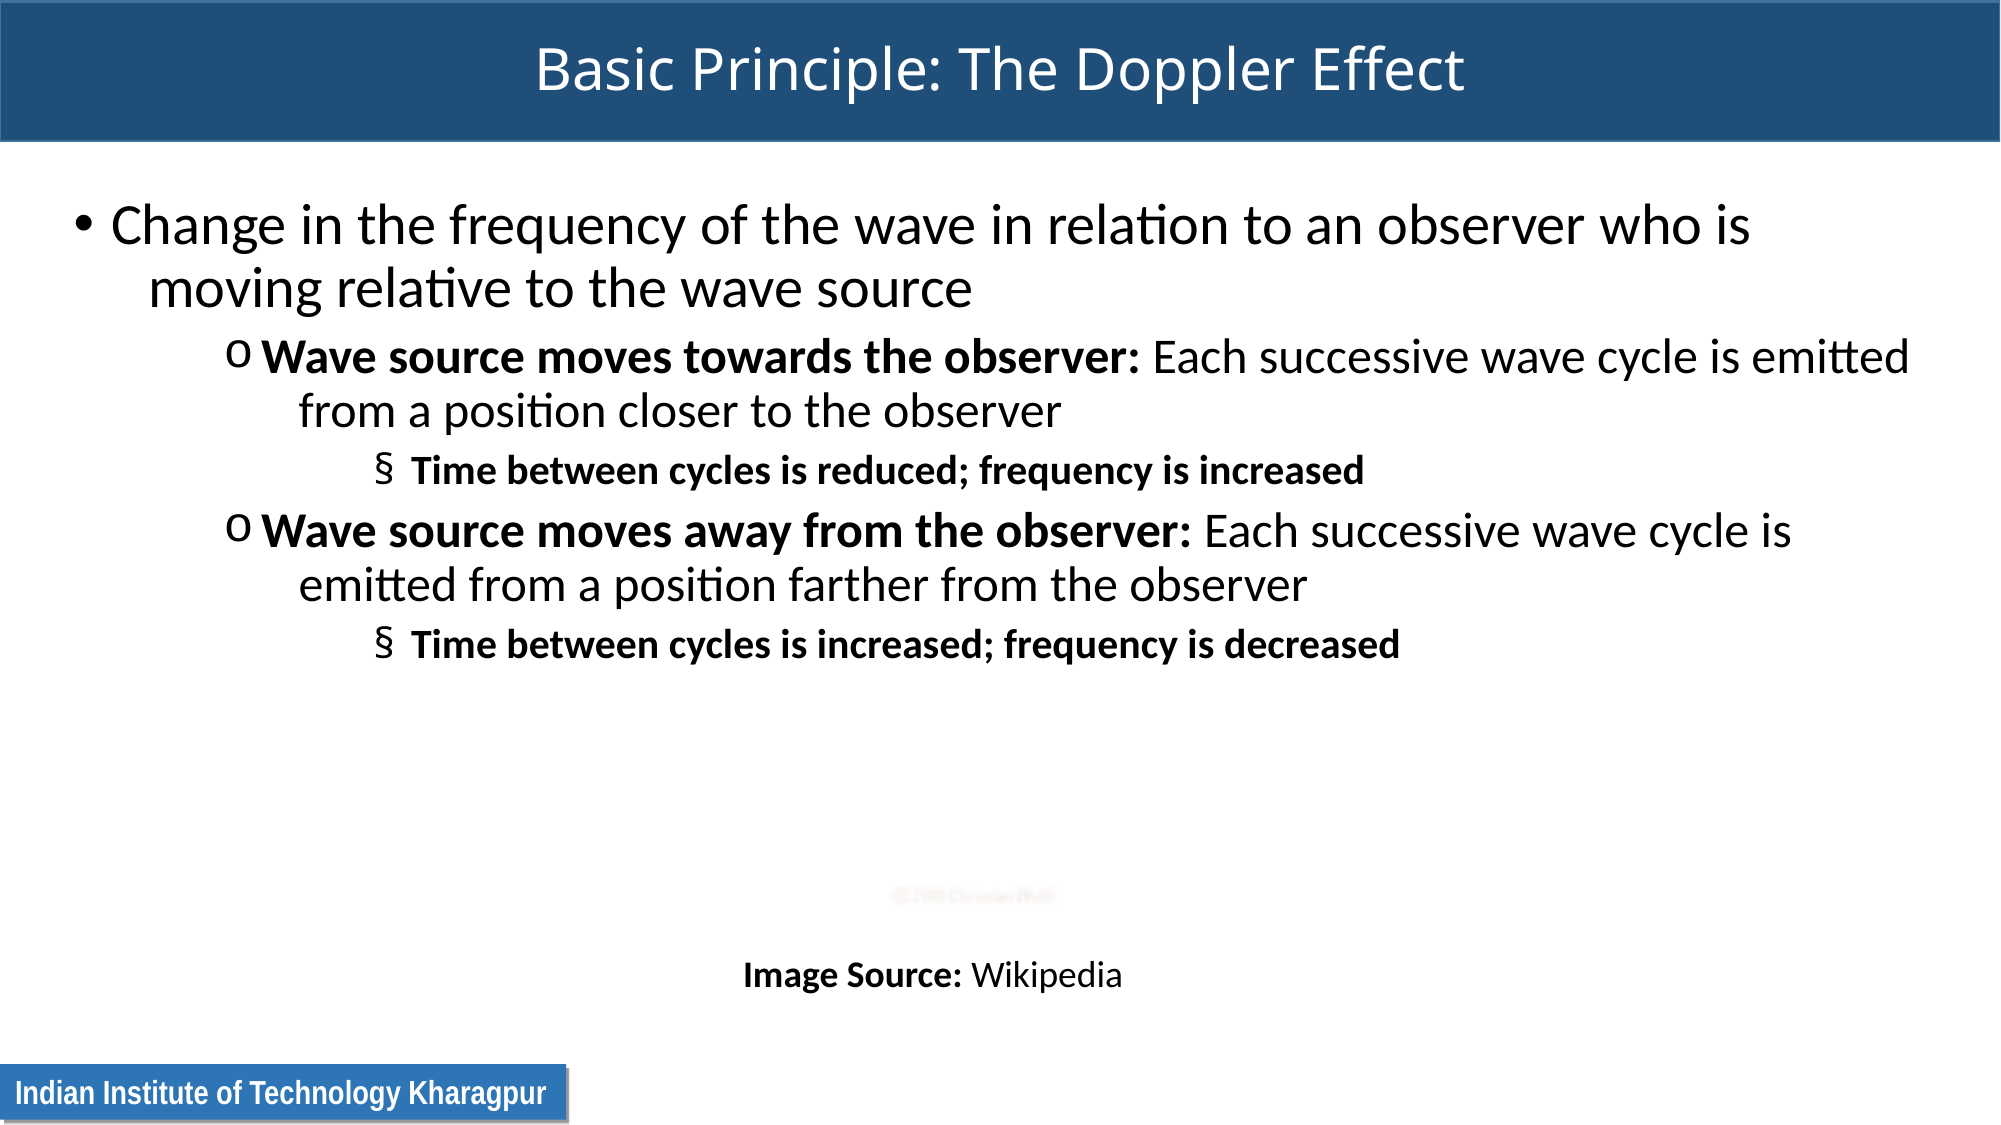

Basic Principle: The Doppler Effect
# Change in the frequency of the wave in relation to an observer who is moving relative to the wave source
Wave source moves towards the observer: Each successive wave cycle is emitted from a position closer to the observer
Time between cycles is reduced; frequency is increased
Wave source moves away from the observer: Each successive wave cycle is emitted from a position farther from the observer
Time between cycles is increased; frequency is decreased
Image Source: Wikipedia